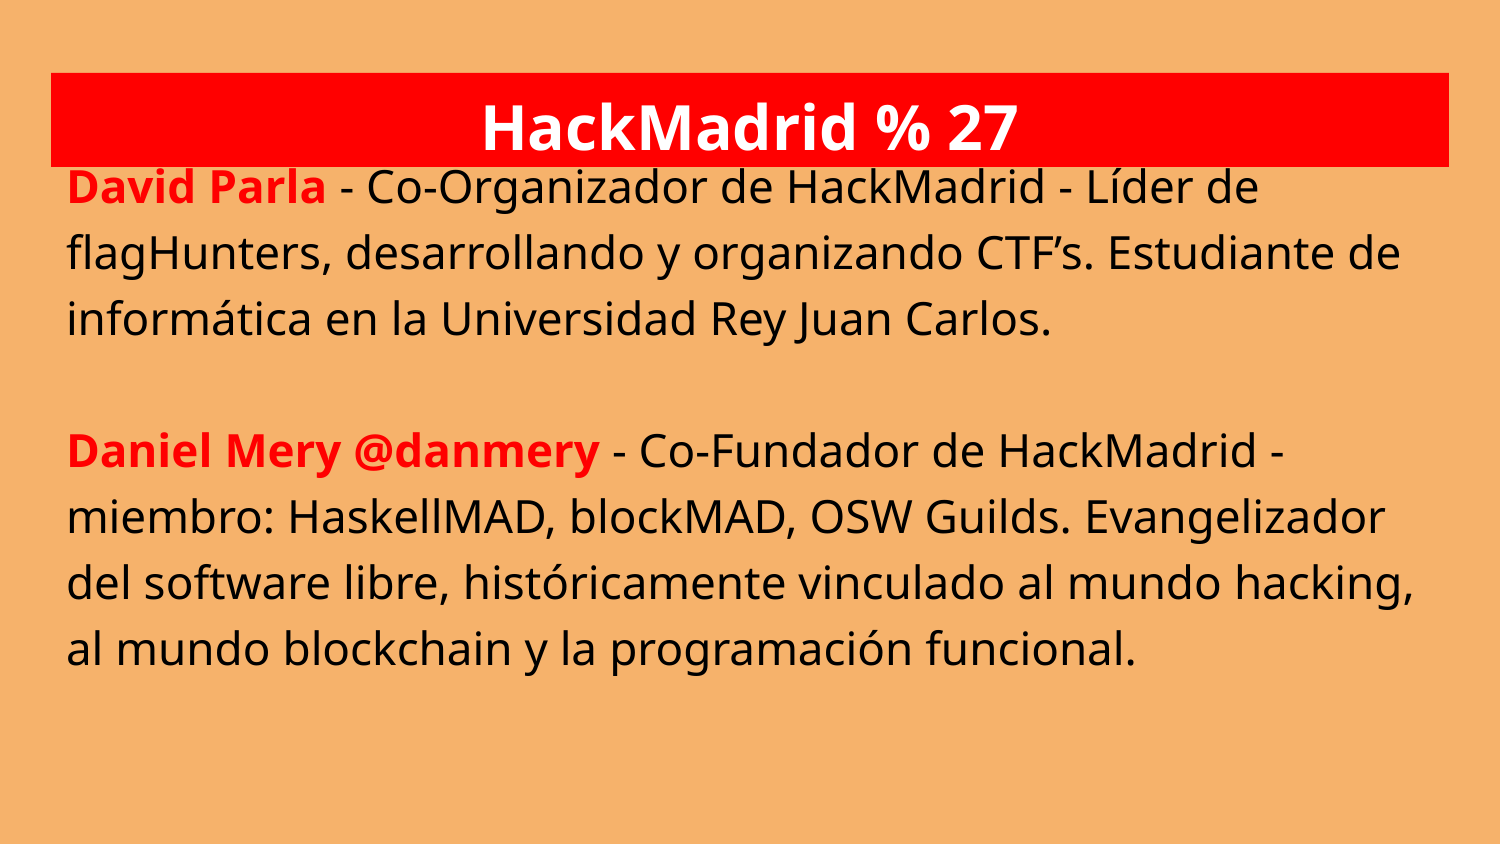

# HackMadrid % 27
David Parla - Co-Organizador de HackMadrid - Líder de flagHunters, desarrollando y organizando CTF’s. Estudiante de informática en la Universidad Rey Juan Carlos.
Daniel Mery @danmery - Co-Fundador de HackMadrid - miembro: HaskellMAD, blockMAD, OSW Guilds. Evangelizador del software libre, históricamente vinculado al mundo hacking, al mundo blockchain y la programación funcional.